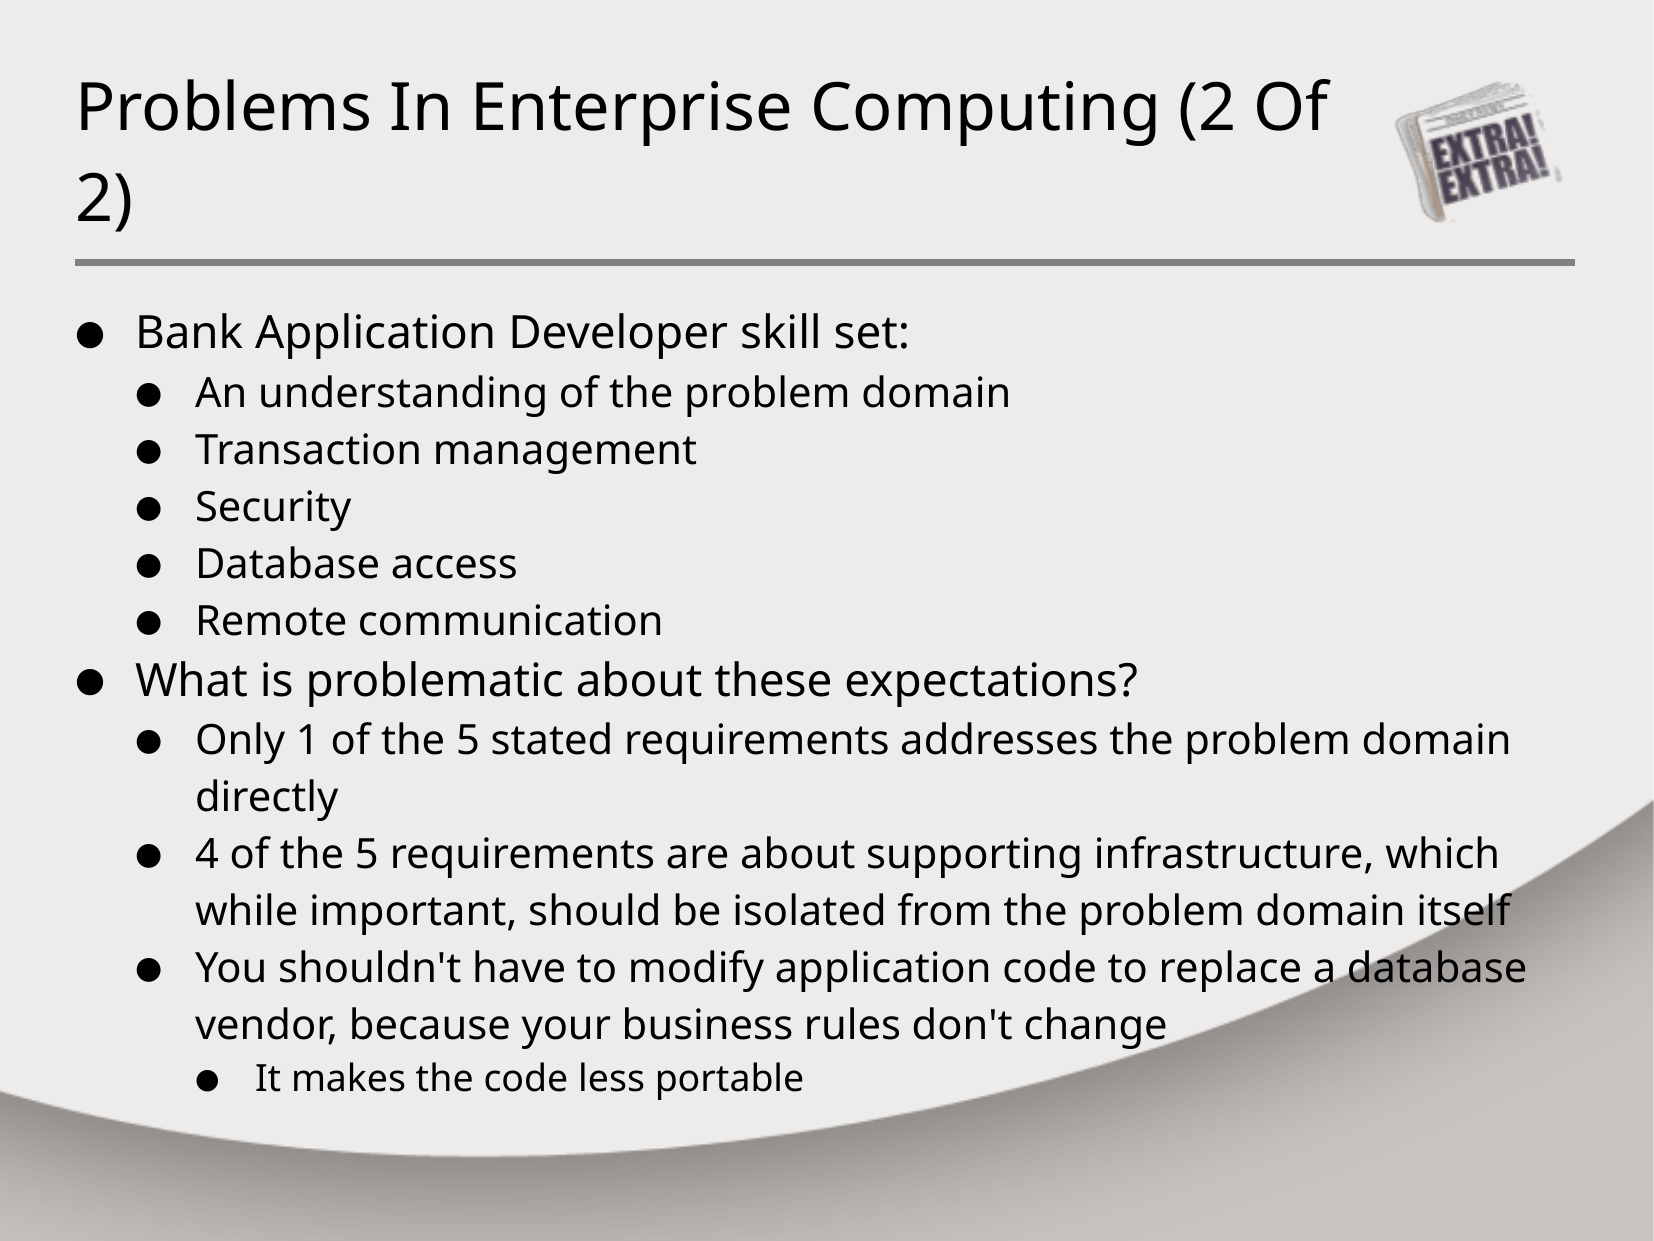

Problems In Enterprise Computing (2 Of 2)
# Bank Application Developer skill set:
An understanding of the problem domain
Transaction management
Security
Database access
Remote communication
What is problematic about these expectations?
Only 1 of the 5 stated requirements addresses the problem domain directly
4 of the 5 requirements are about supporting infrastructure, which while important, should be isolated from the problem domain itself
You shouldn't have to modify application code to replace a database vendor, because your business rules don't change
It makes the code less portable